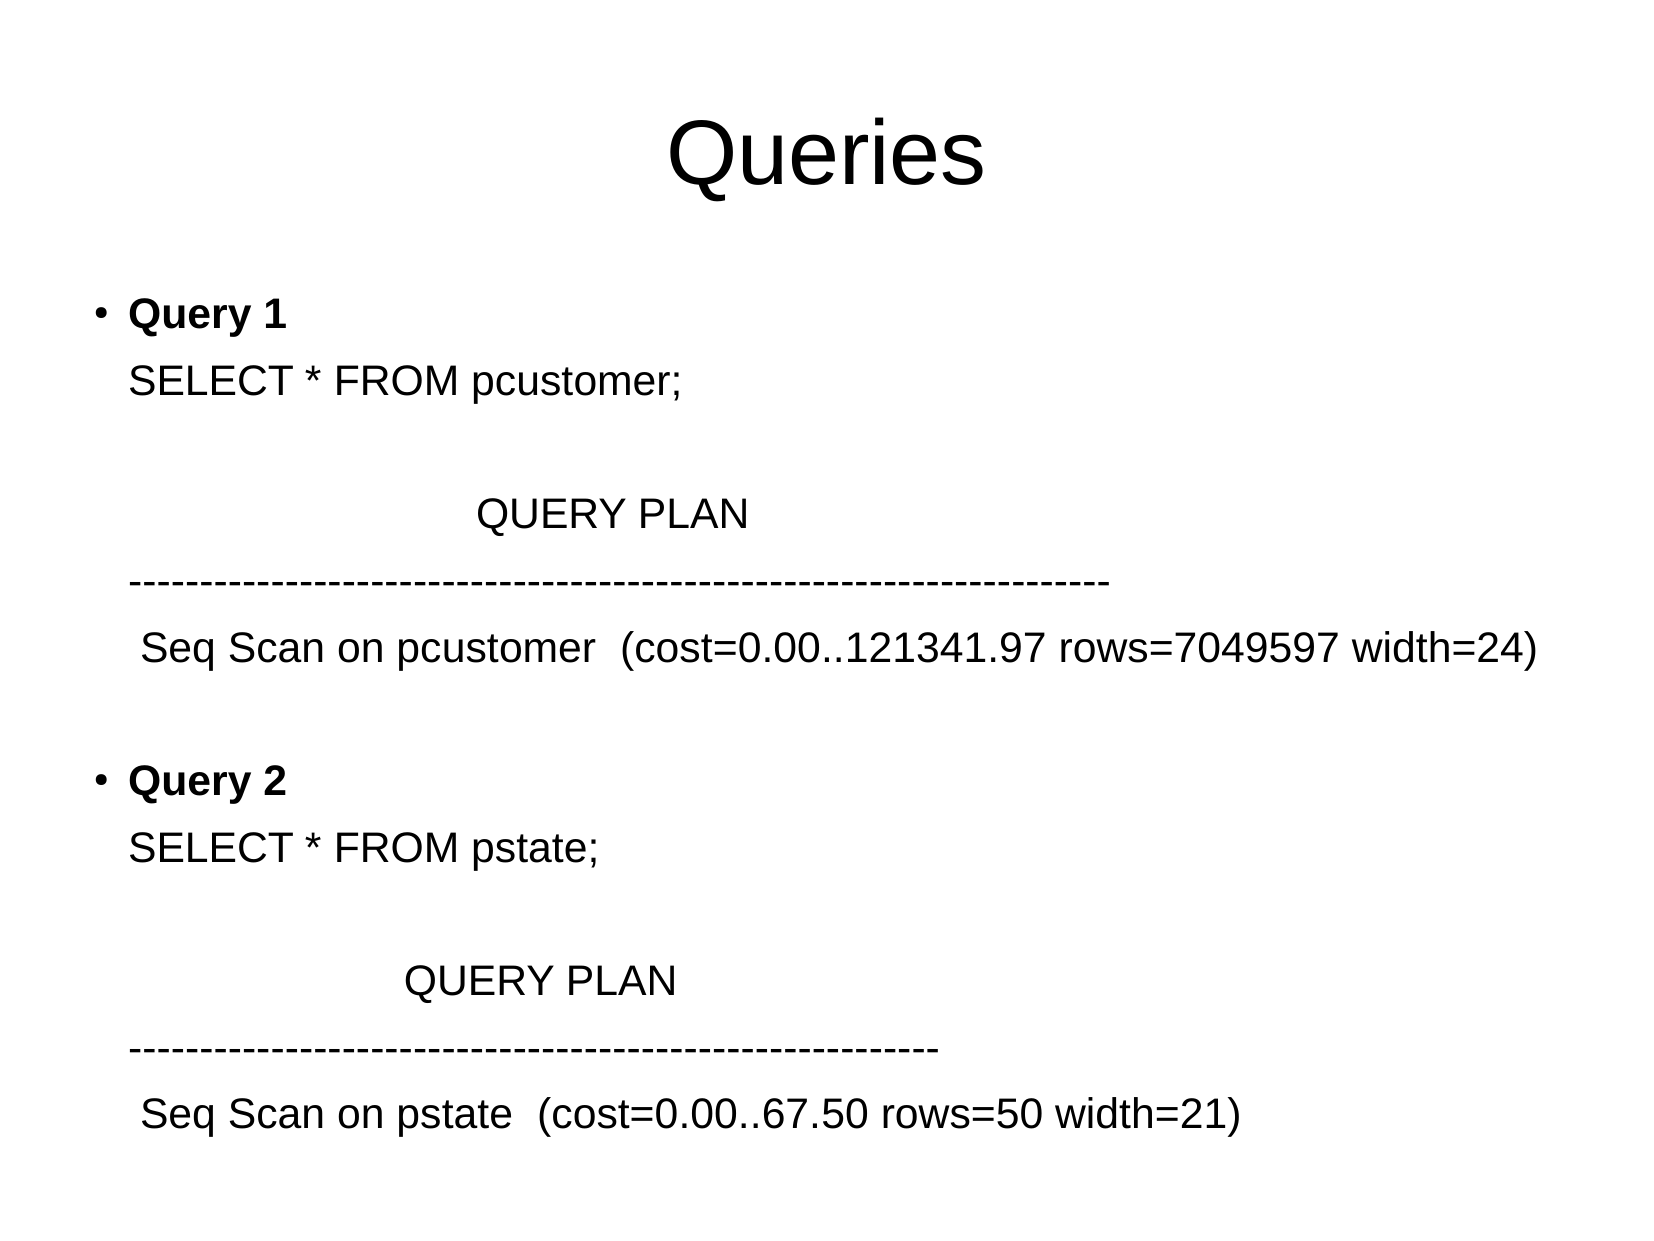

# Queries
Query 1
SELECT * FROM pcustomer;
 QUERY PLAN
---------------------------------------------------------------------
 Seq Scan on pcustomer (cost=0.00..121341.97 rows=7049597 width=24)
Query 2
SELECT * FROM pstate;
 QUERY PLAN
---------------------------------------------------------
 Seq Scan on pstate (cost=0.00..67.50 rows=50 width=21)